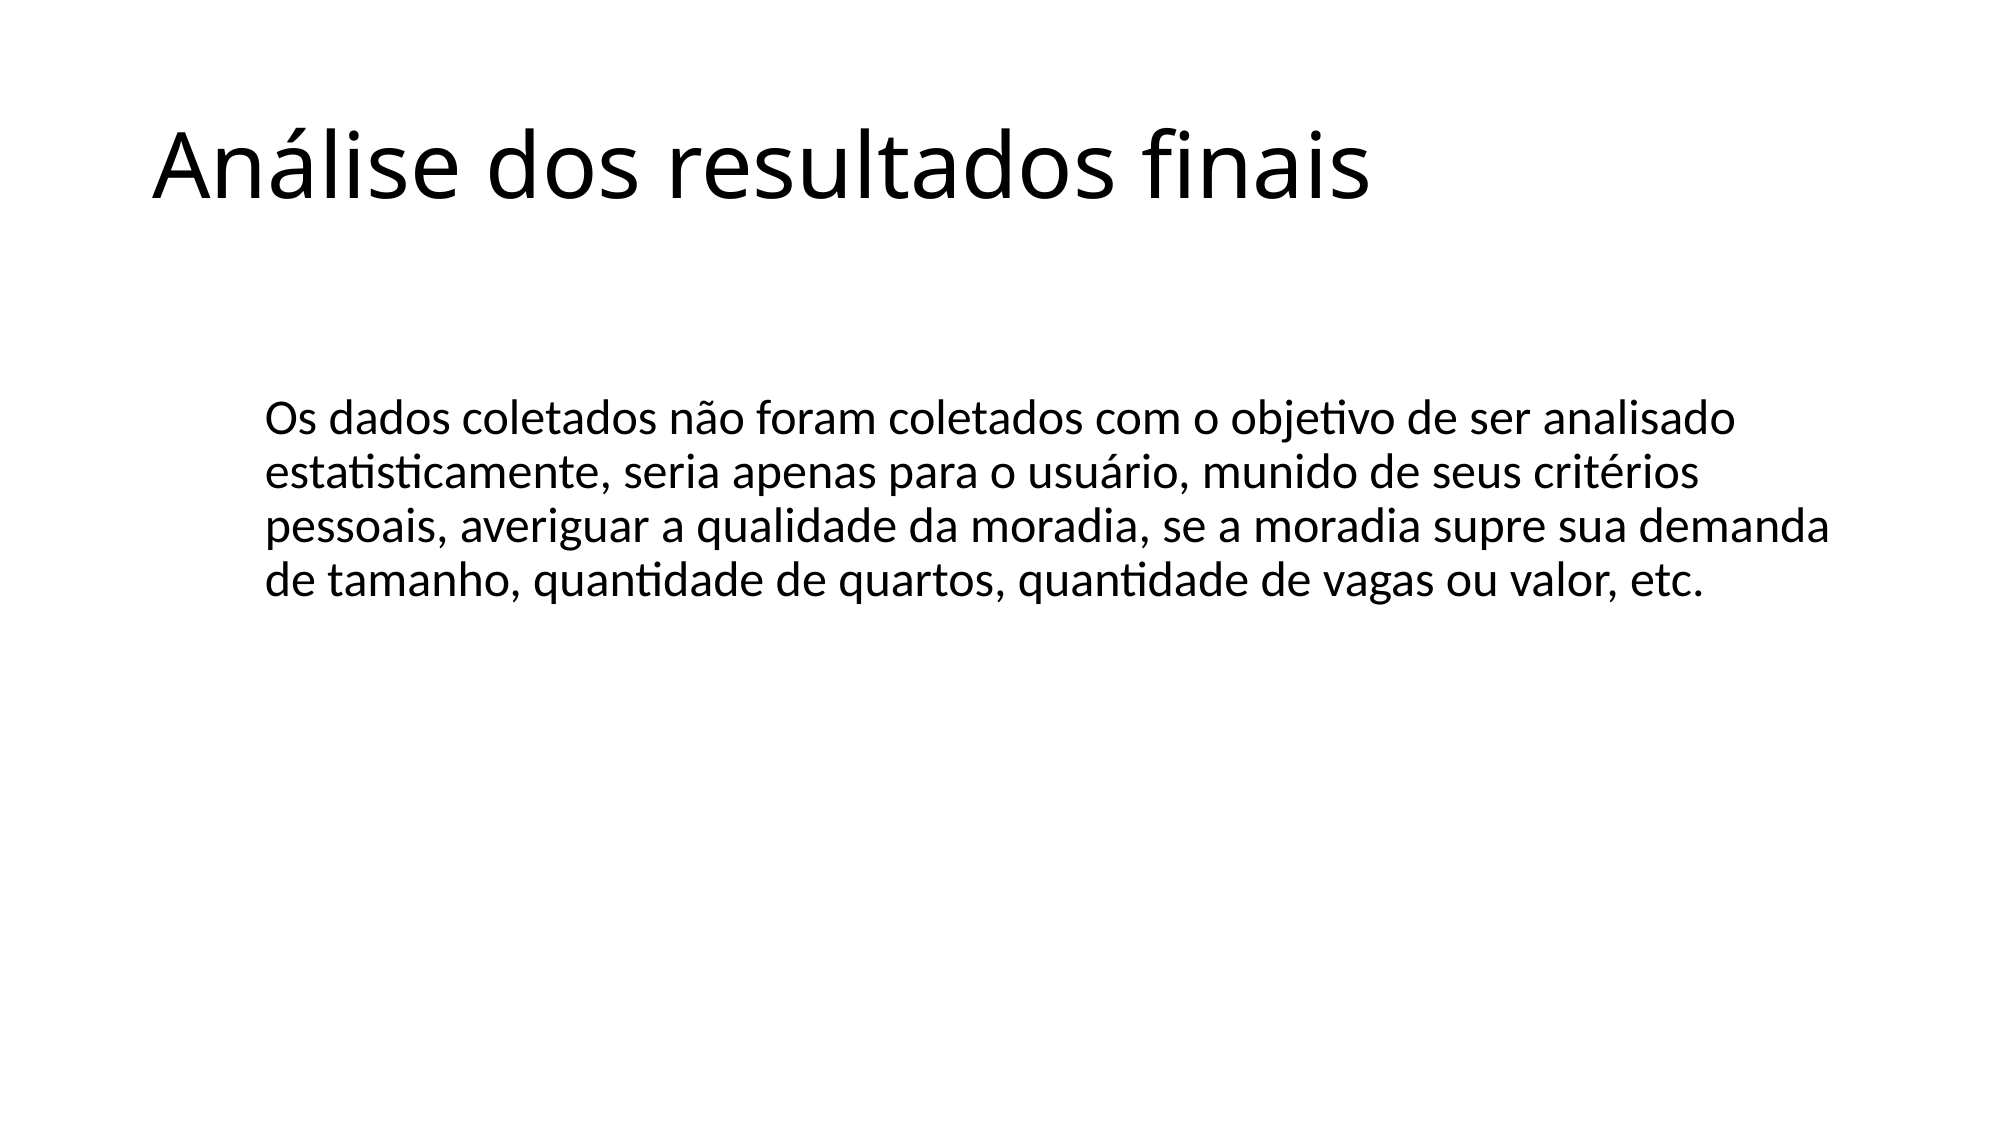

Análise dos resultados finais
Os dados coletados não foram coletados com o objetivo de ser analisado estatisticamente, seria apenas para o usuário, munido de seus critérios pessoais, averiguar a qualidade da moradia, se a moradia supre sua demanda de tamanho, quantidade de quartos, quantidade de vagas ou valor, etc.